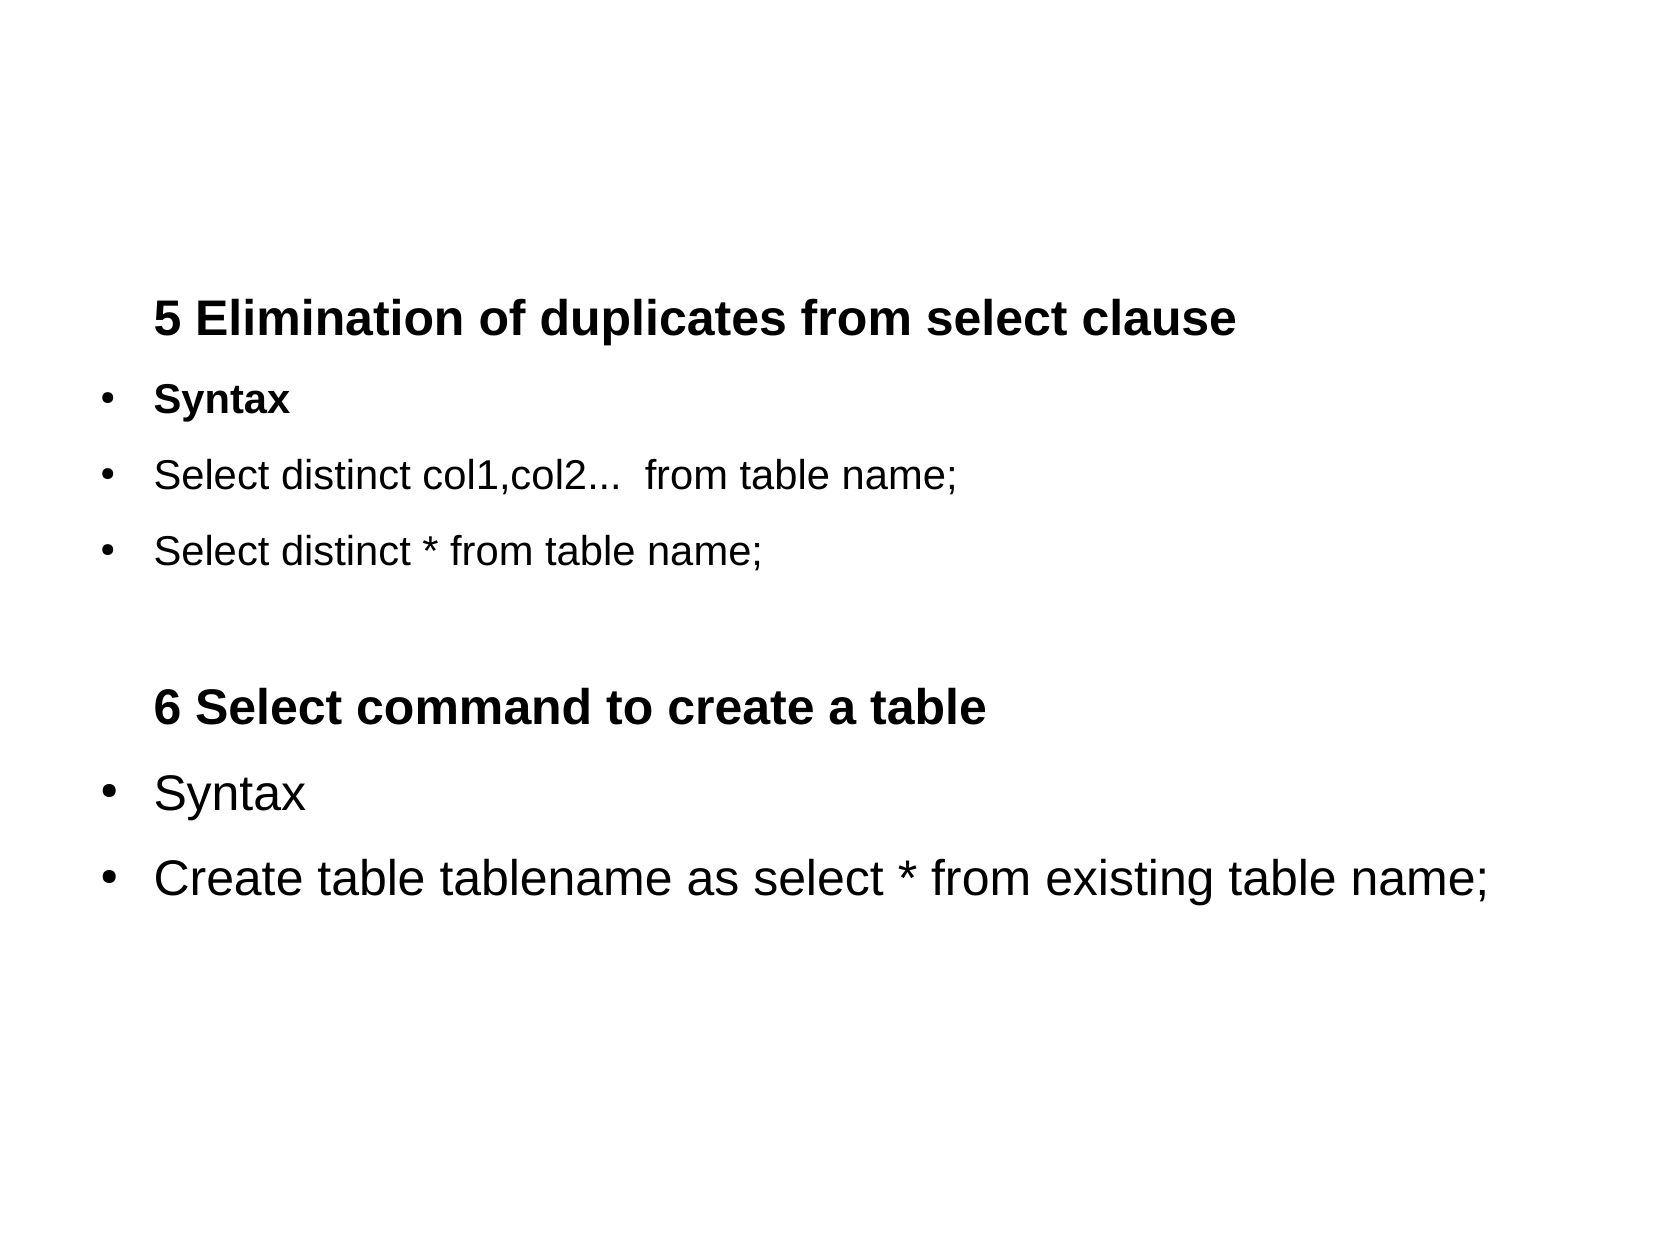

#
5 Elimination of duplicates from select clause
Syntax
Select distinct col1,col2... from table name;
Select distinct * from table name;
6 Select command to create a table
Syntax
Create table tablename as select * from existing table name;